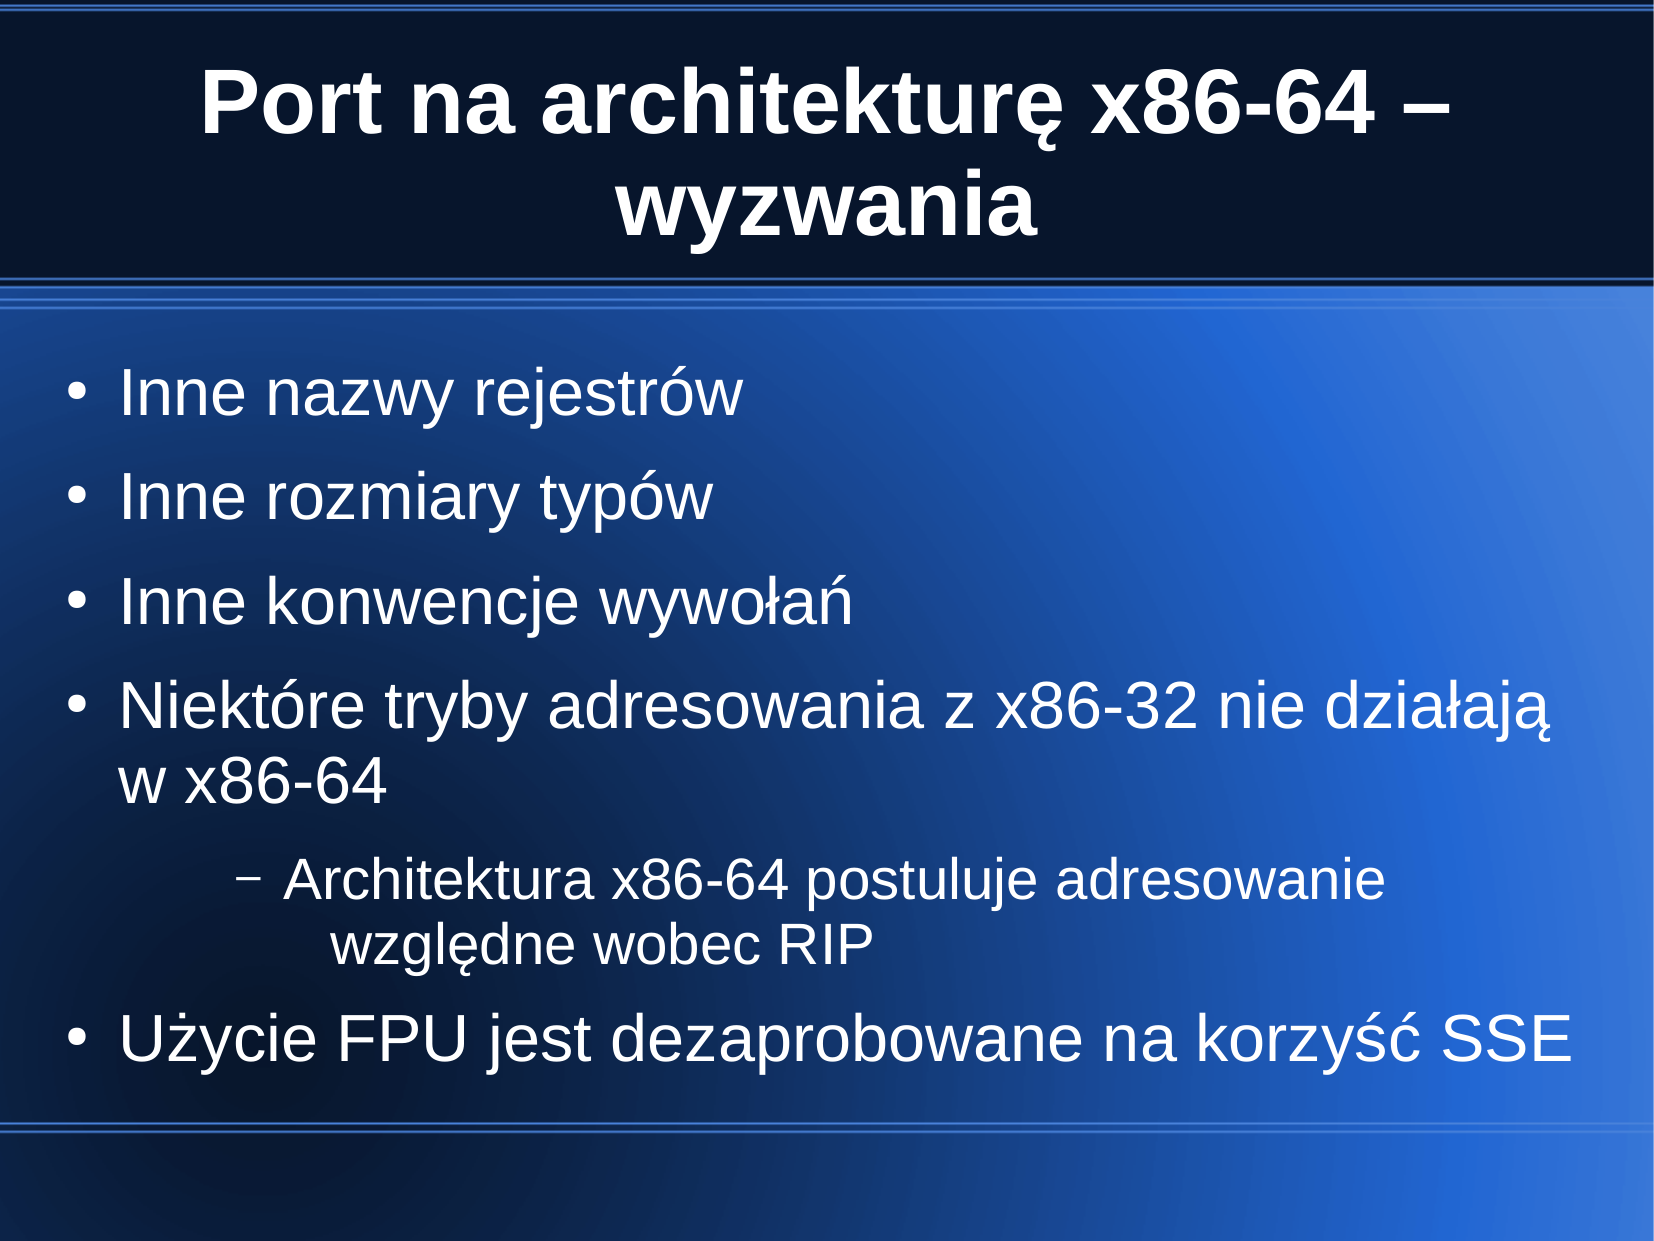

# Port na architekturę x86-64 – wyzwania
Inne nazwy rejestrów
Inne rozmiary typów
Inne konwencje wywołań
Niektóre tryby adresowania z x86-32 nie działają w x86-64
Architektura x86-64 postuluje adresowanie względne wobec RIP
Użycie FPU jest dezaprobowane na korzyść SSE